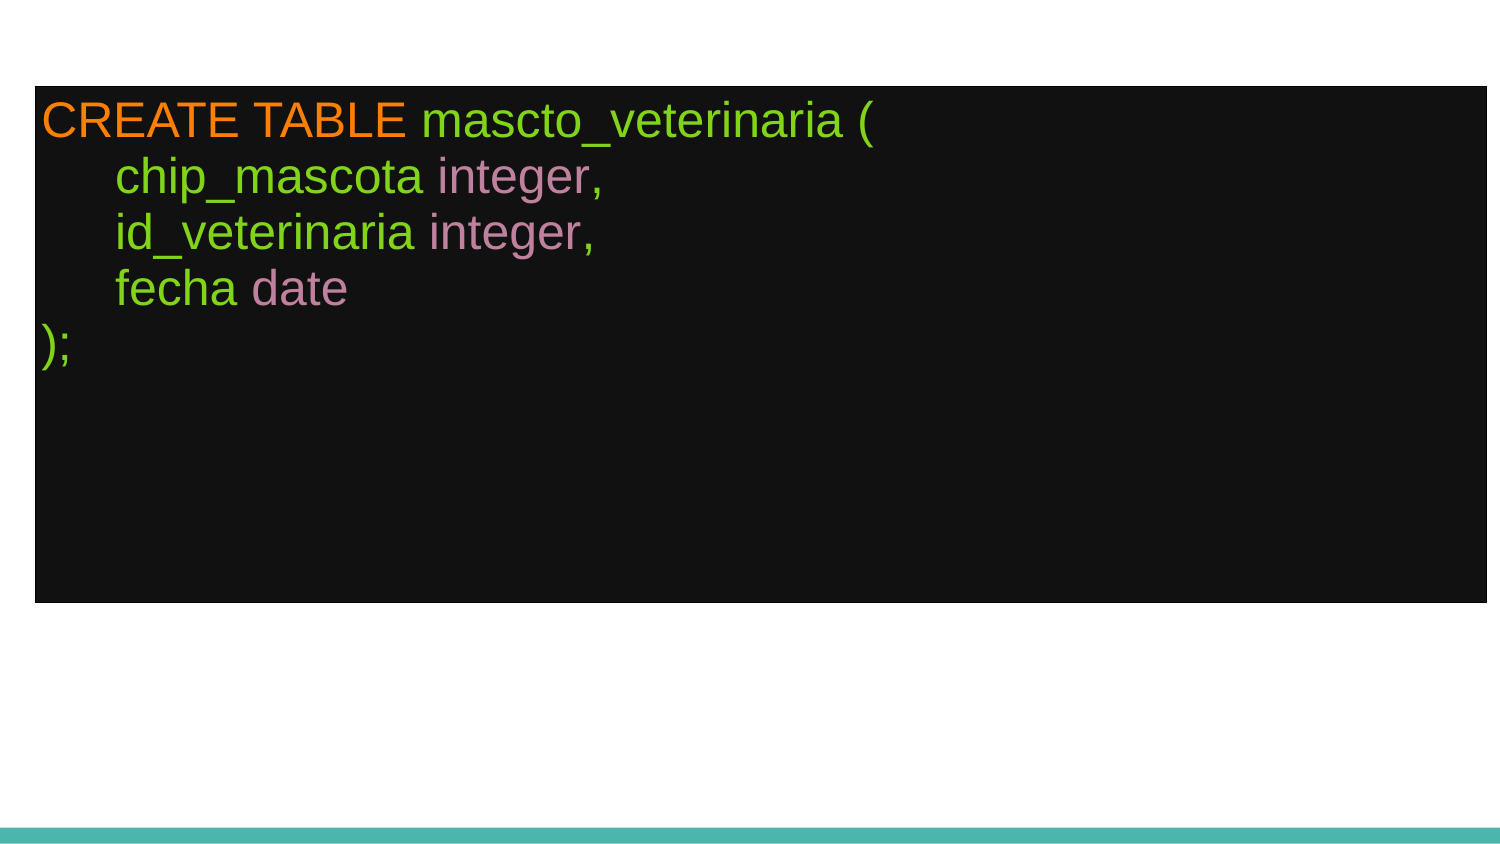

| CREATE TABLE mascto\_veterinaria ( chip\_mascota integer, id\_veterinaria integer, fecha date ); |
| --- |